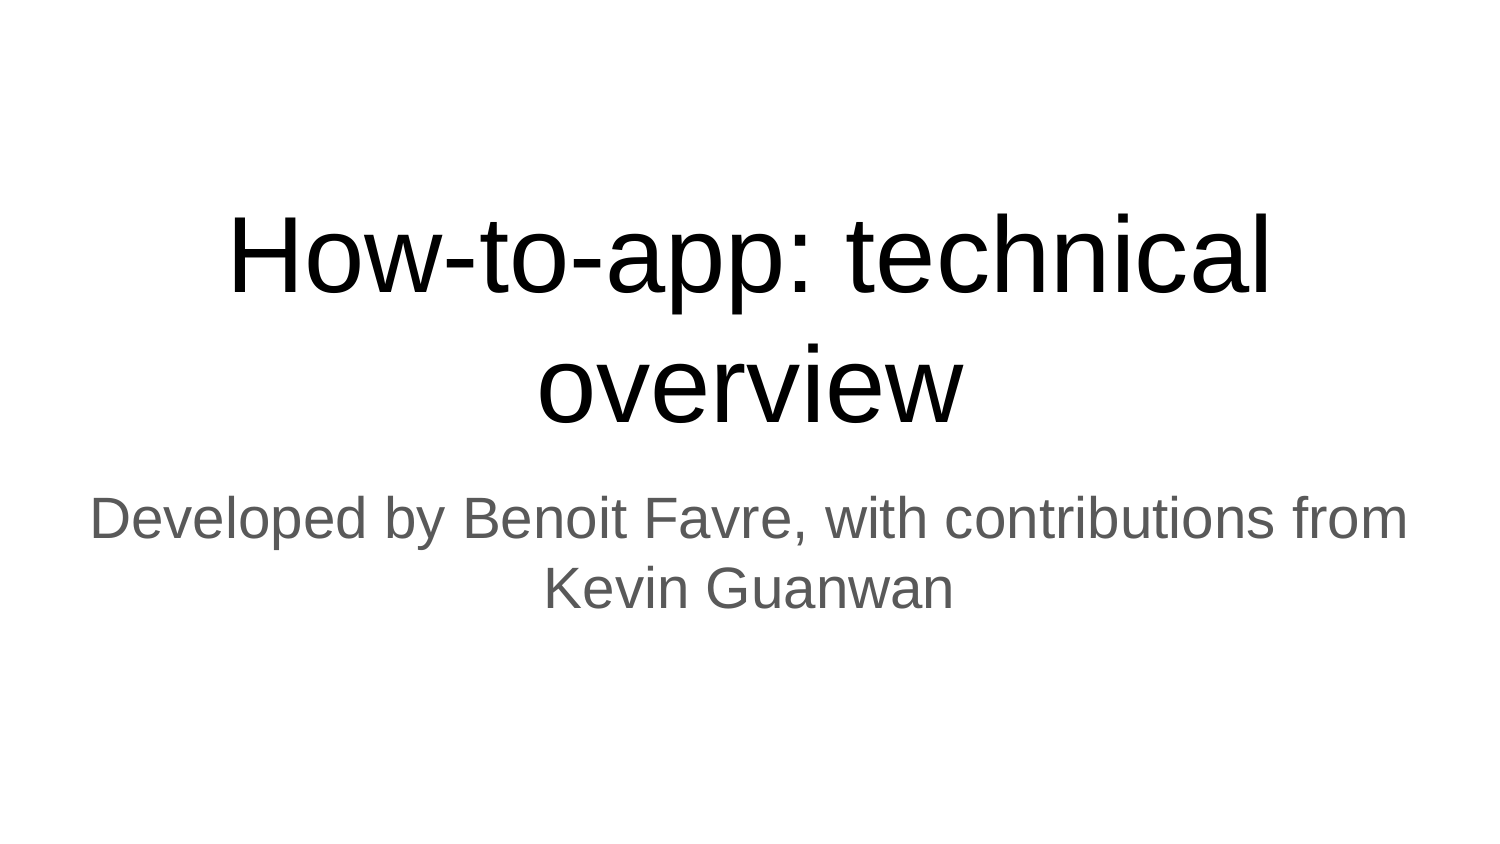

# How-to-app: technical overview
Developed by Benoit Favre, with contributions from Kevin Guanwan